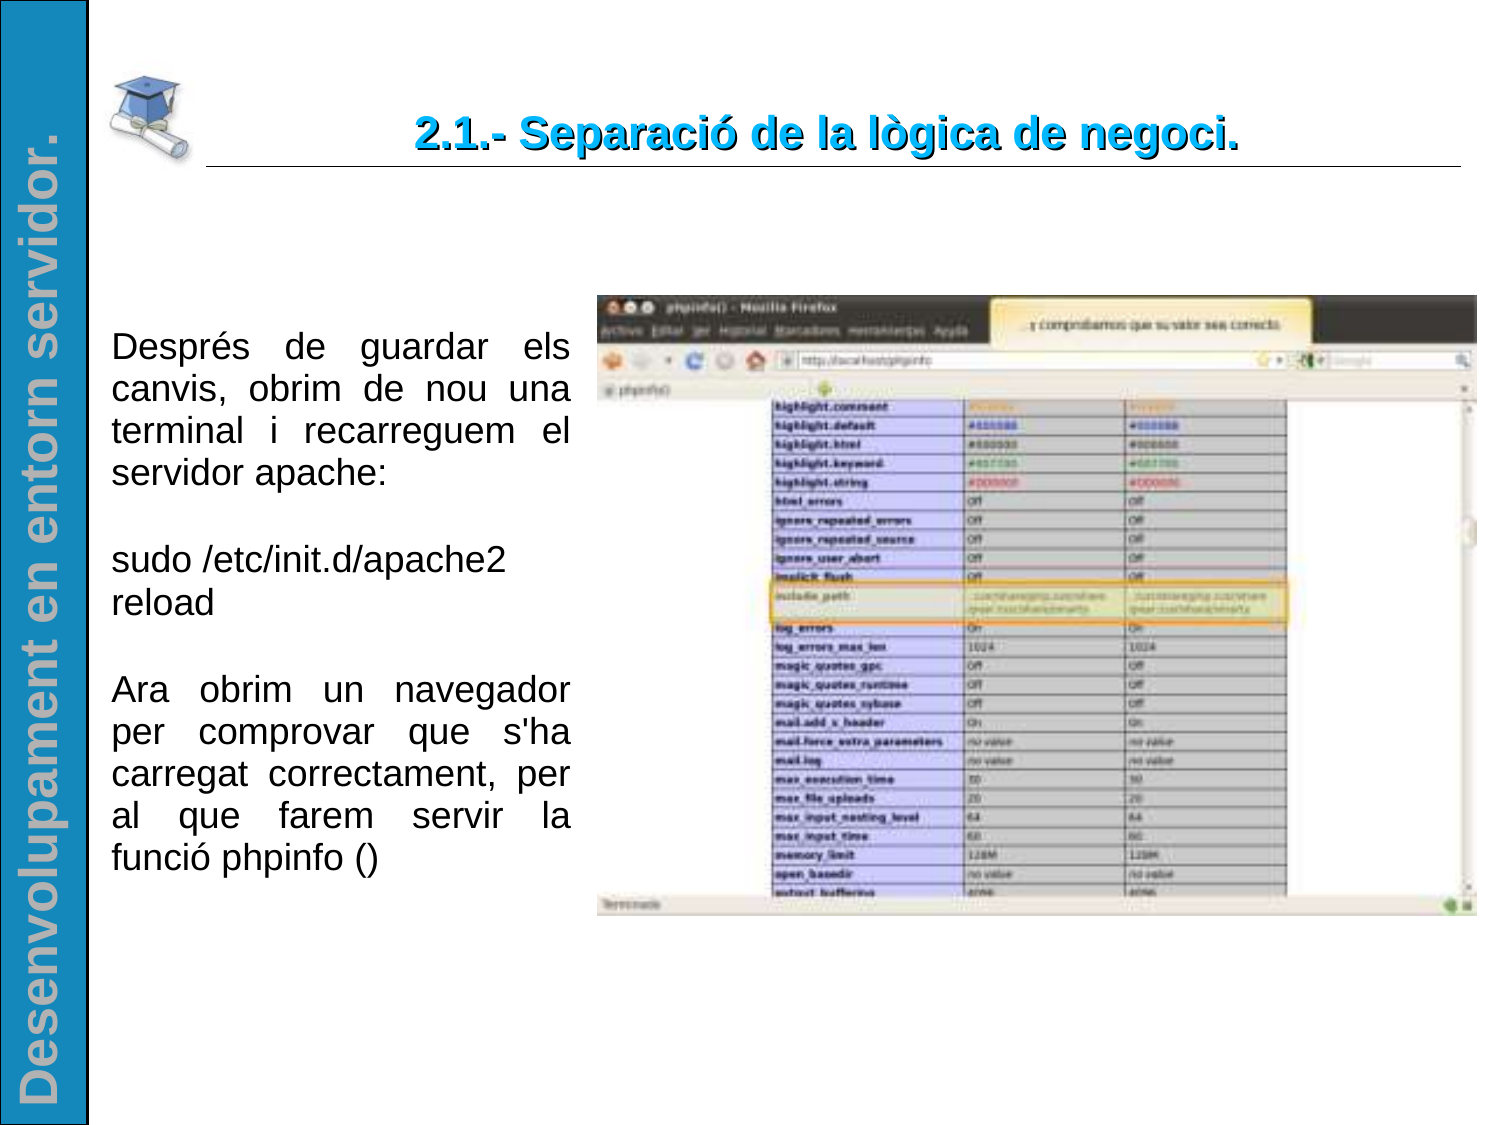

# 2.1.- Separació de la lògica de negoci.
Després de guardar els canvis, obrim de nou una terminal i recarreguem el servidor apache:
sudo /etc/init.d/apache2 reload
Ara obrim un navegador per comprovar que s'ha carregat correctament, per al que farem servir la funció phpinfo ()